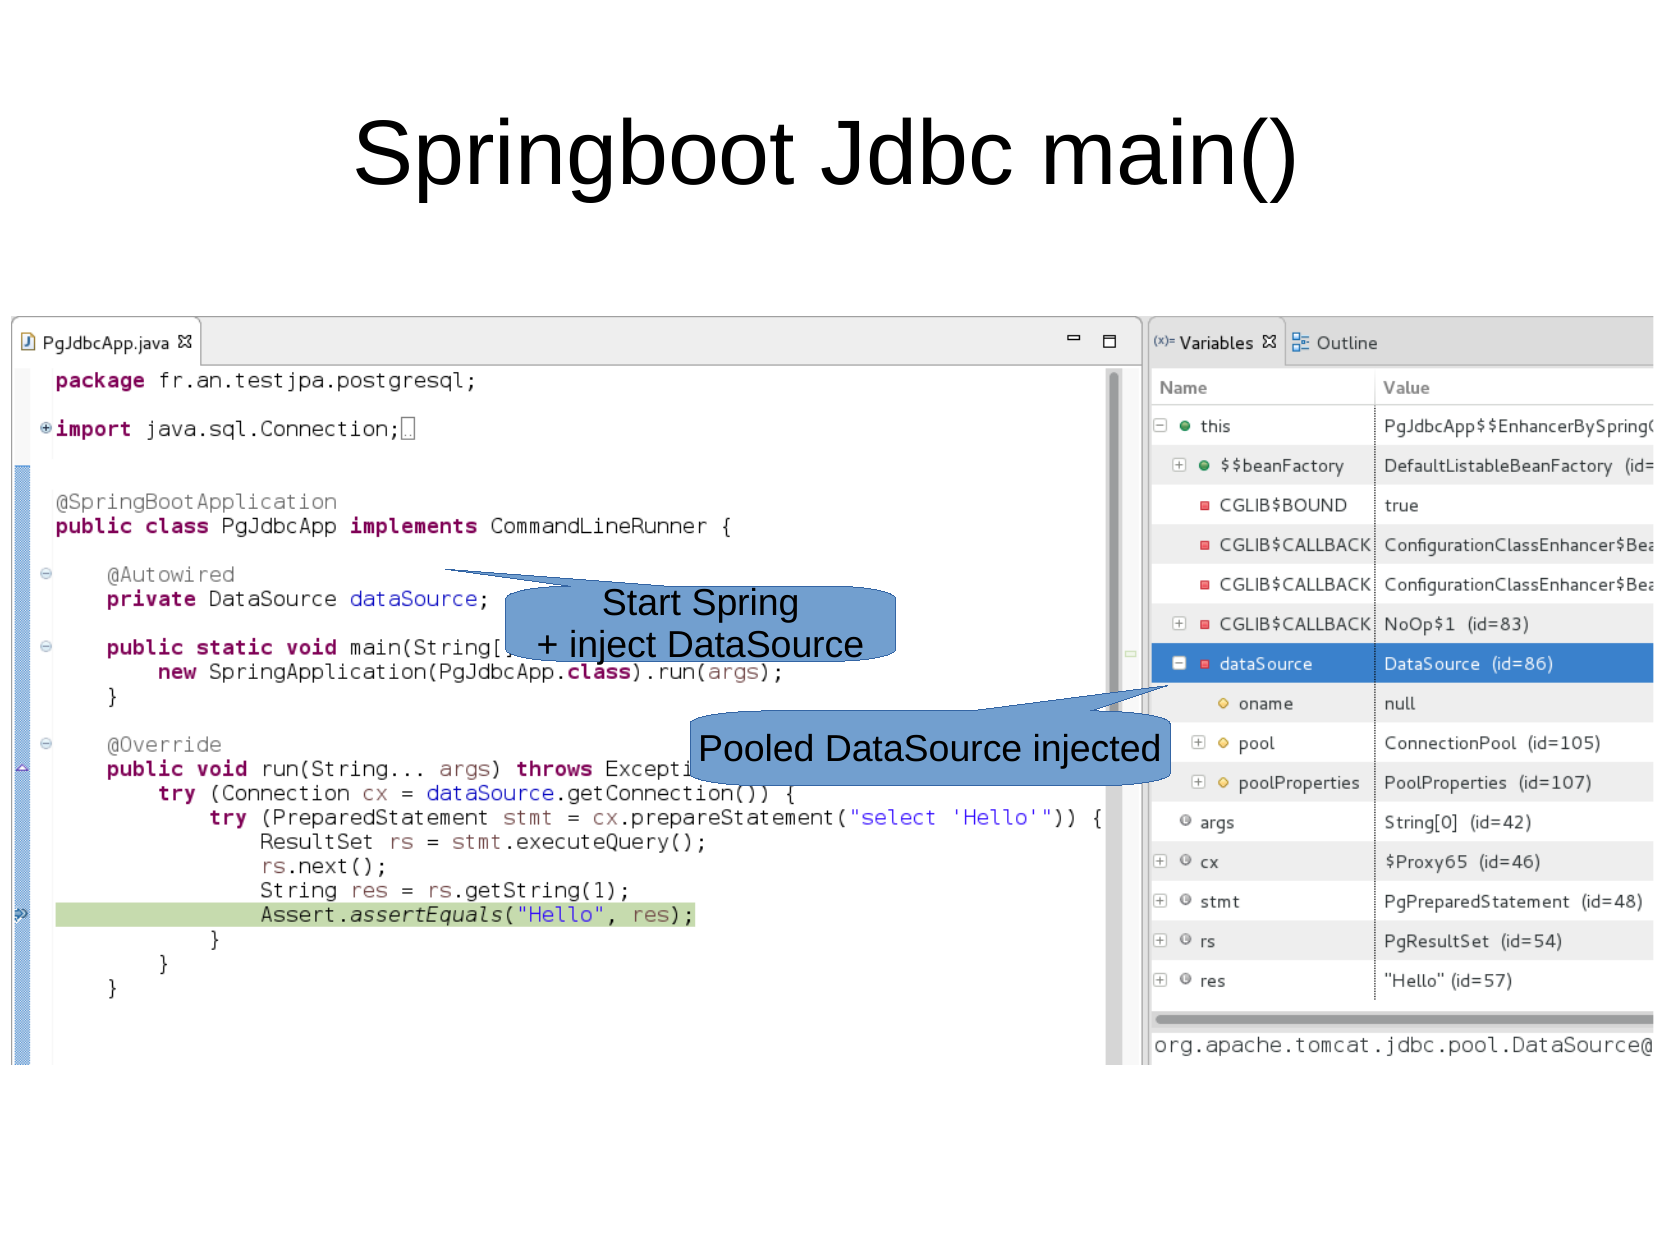

# Springboot Jdbc main()
Start Spring
+ inject DataSource
Pooled DataSource injected